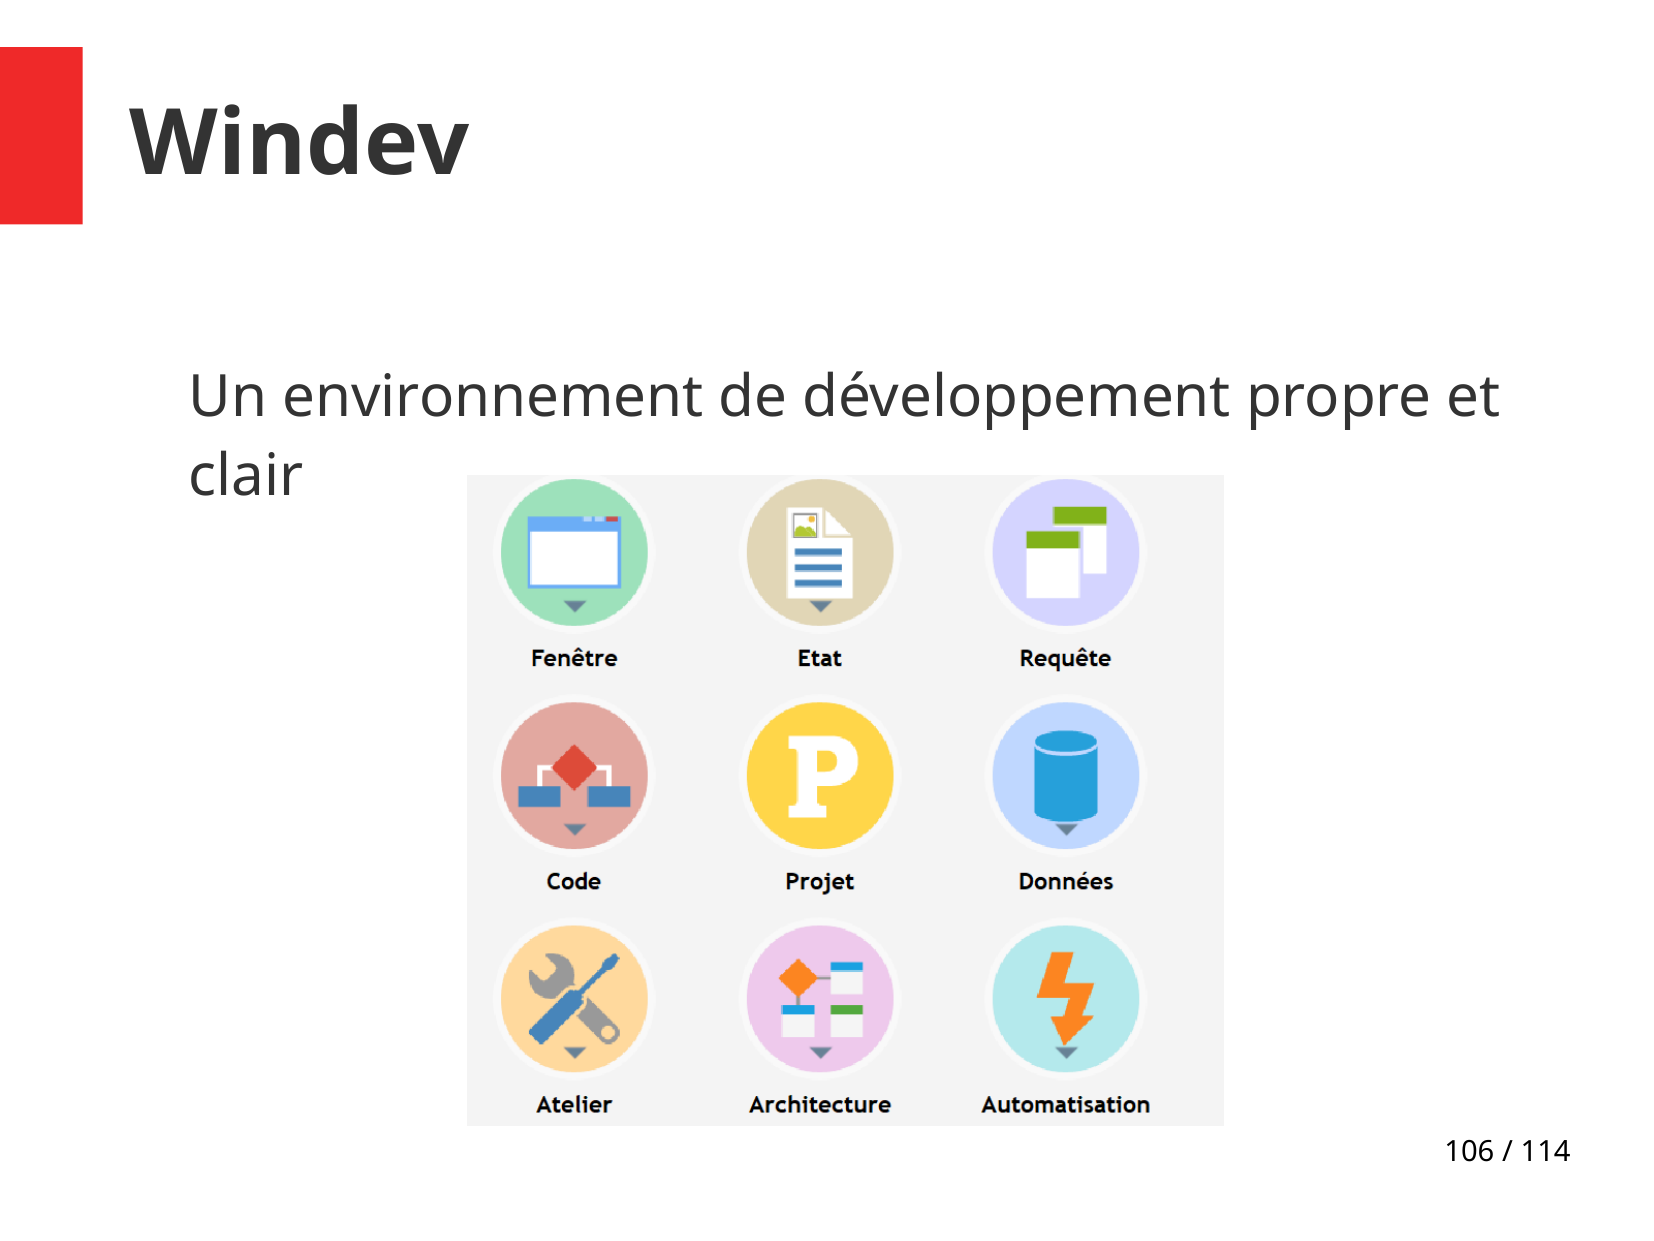

# Windev
Un environnement de développement propre et clair
106